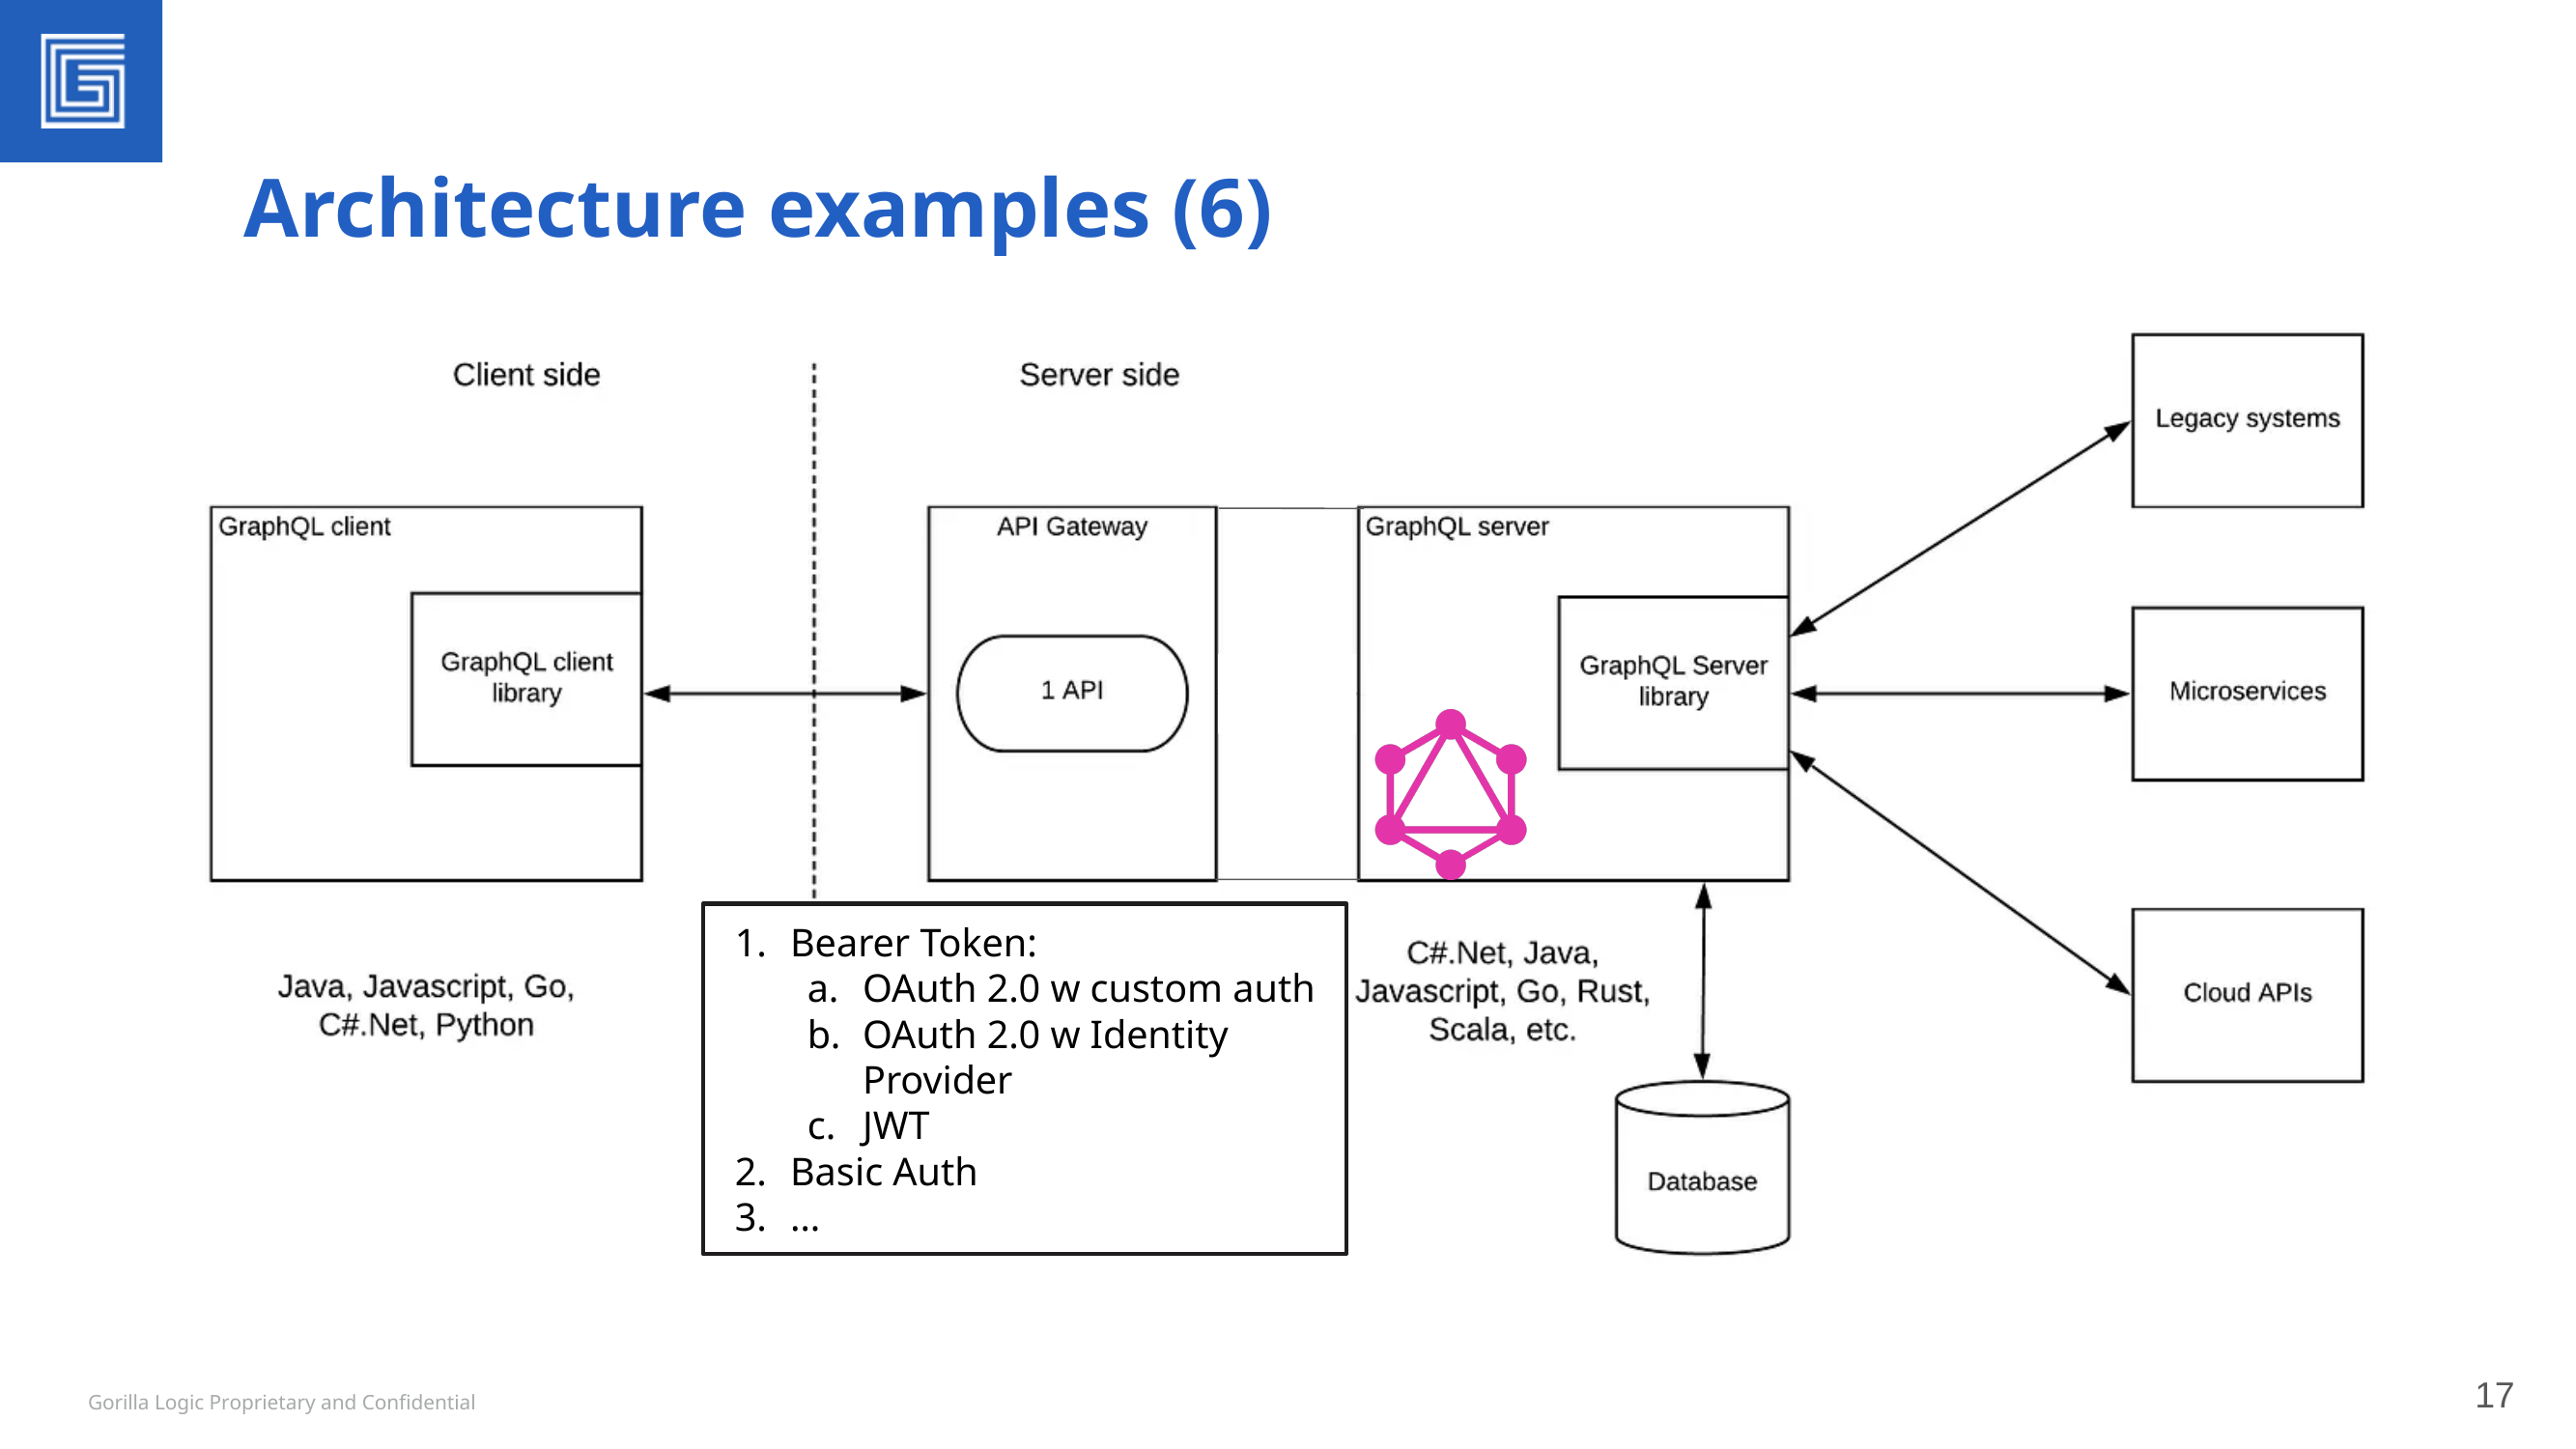

Architecture examples (6)
Bearer Token:
OAuth 2.0 w custom auth
OAuth 2.0 w Identity Provider
JWT
Basic Auth
…